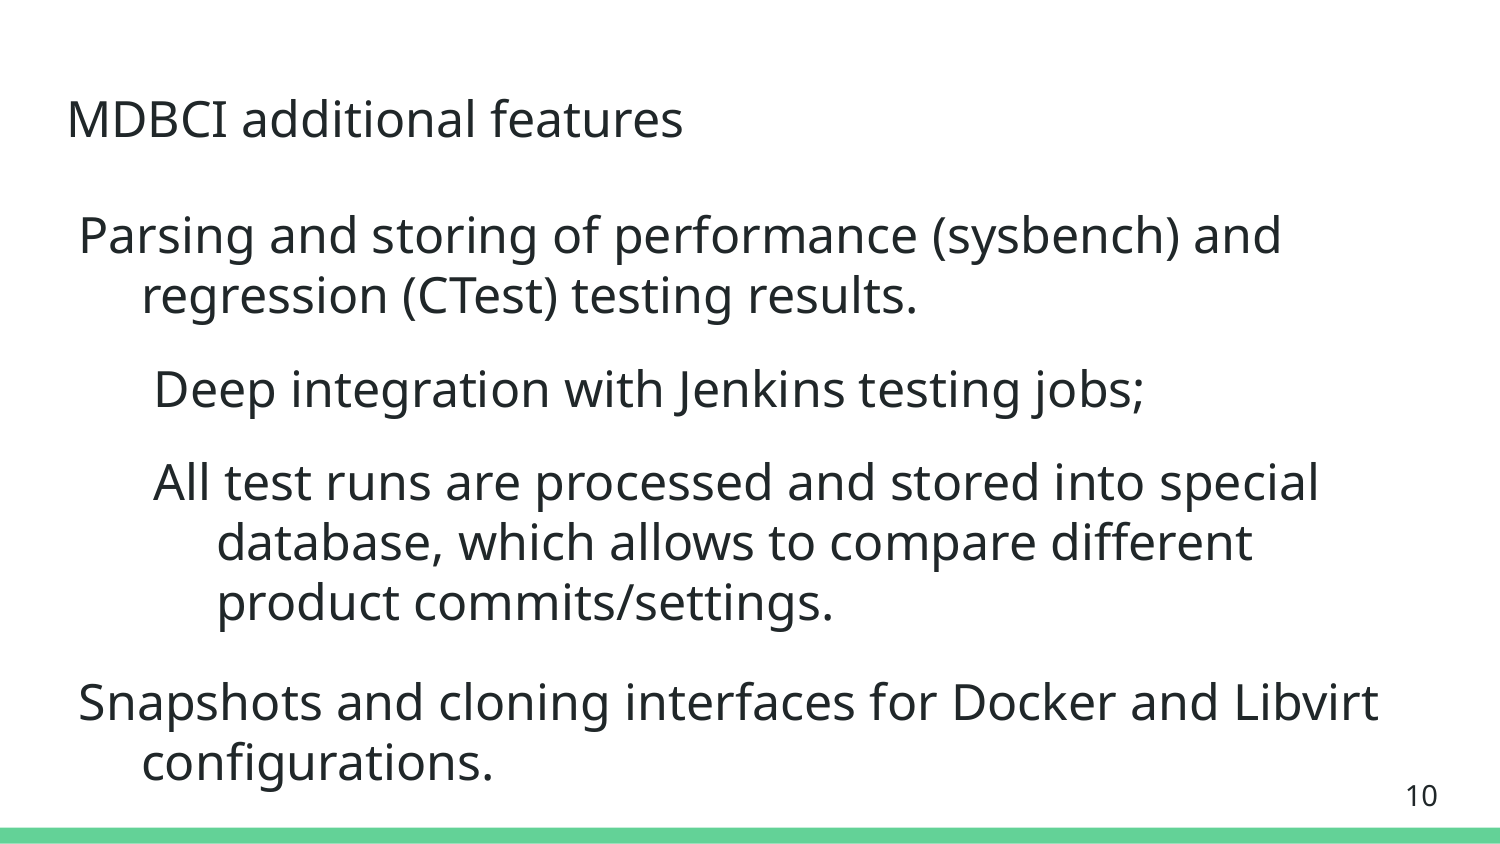

# MDBCI additional features
Parsing and storing of performance (sysbench) and regression (CTest) testing results.
Deep integration with Jenkins testing jobs;
All test runs are processed and stored into special database, which allows to compare different product commits/settings.
Snapshots and cloning interfaces for Docker and Libvirt configurations.